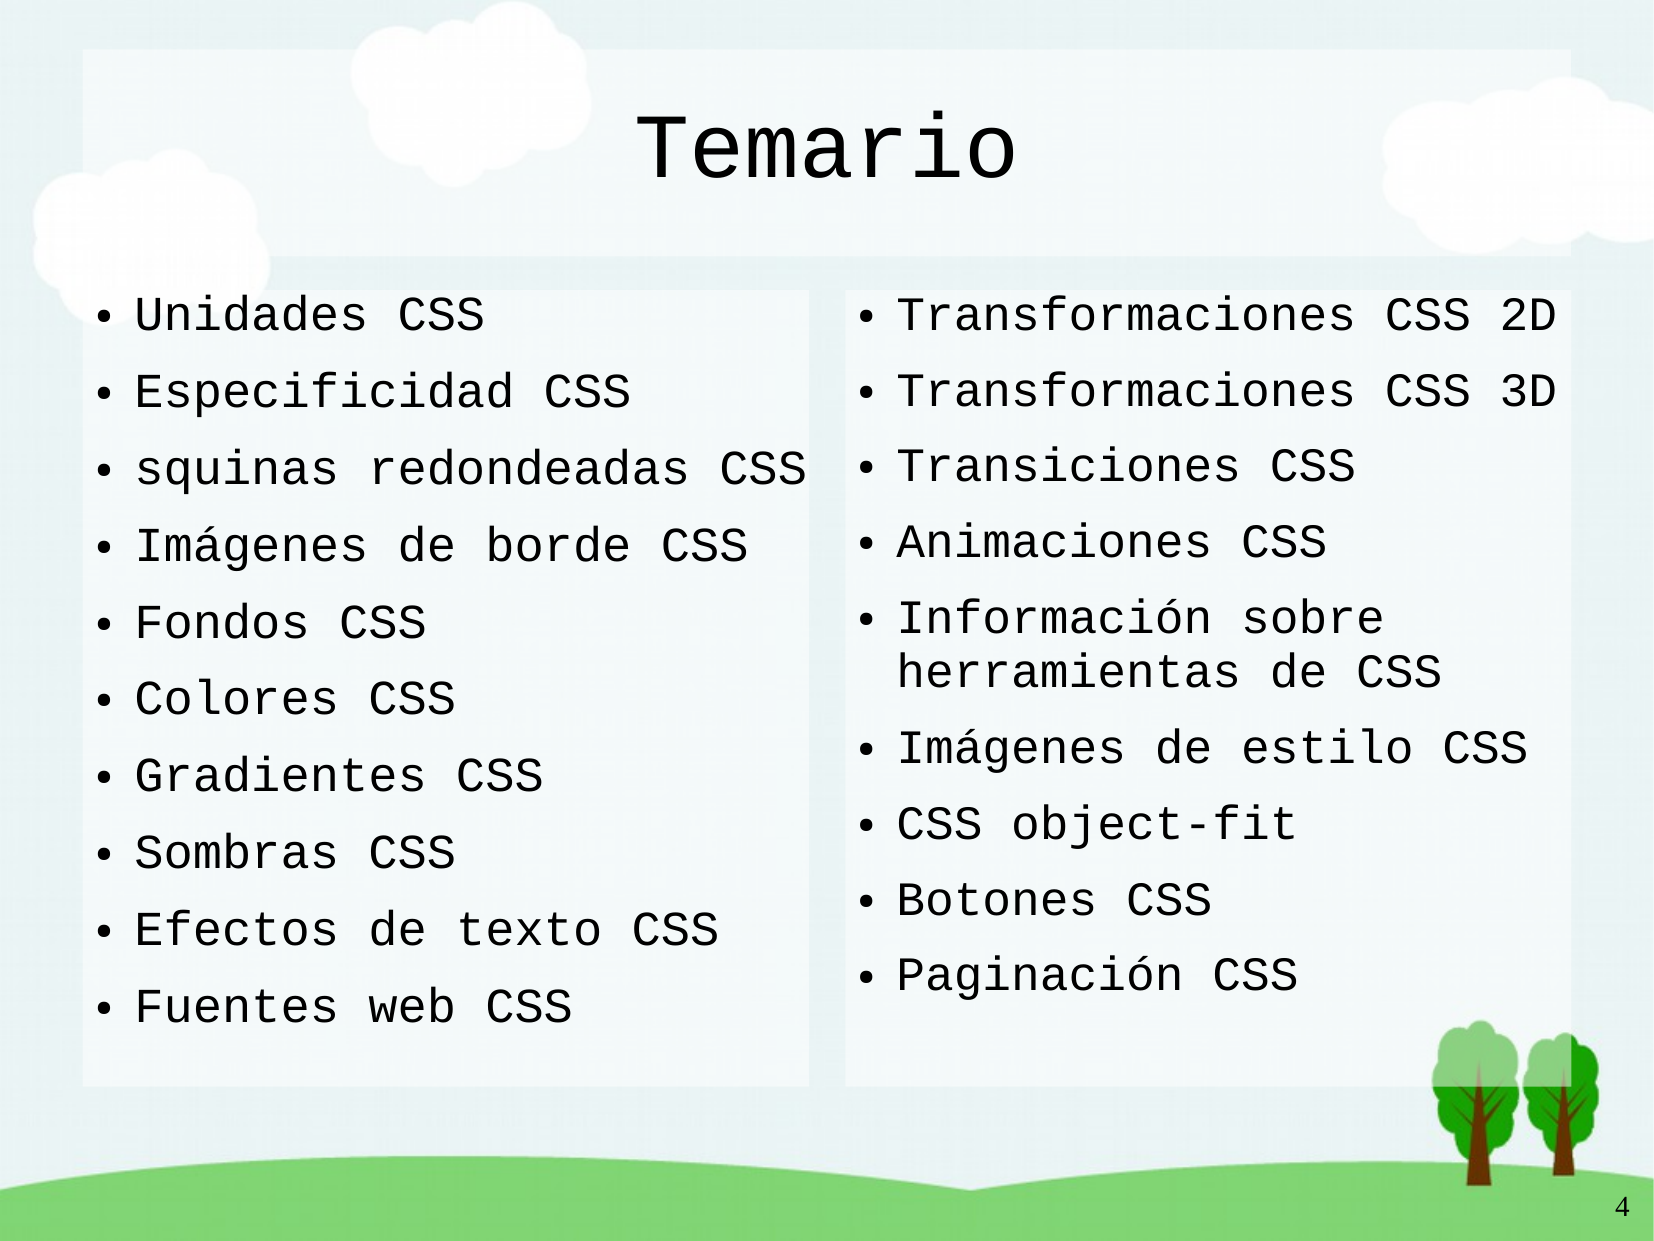

# Temario
Unidades CSS
Especificidad CSS
squinas redondeadas CSS
Imágenes de borde CSS
Fondos CSS
Colores CSS
Gradientes CSS
Sombras CSS
Efectos de texto CSS
Fuentes web CSS
Transformaciones CSS 2D
Transformaciones CSS 3D
Transiciones CSS
Animaciones CSS
Información sobre herramientas de CSS
Imágenes de estilo CSS
CSS object-fit
Botones CSS
Paginación CSS
4